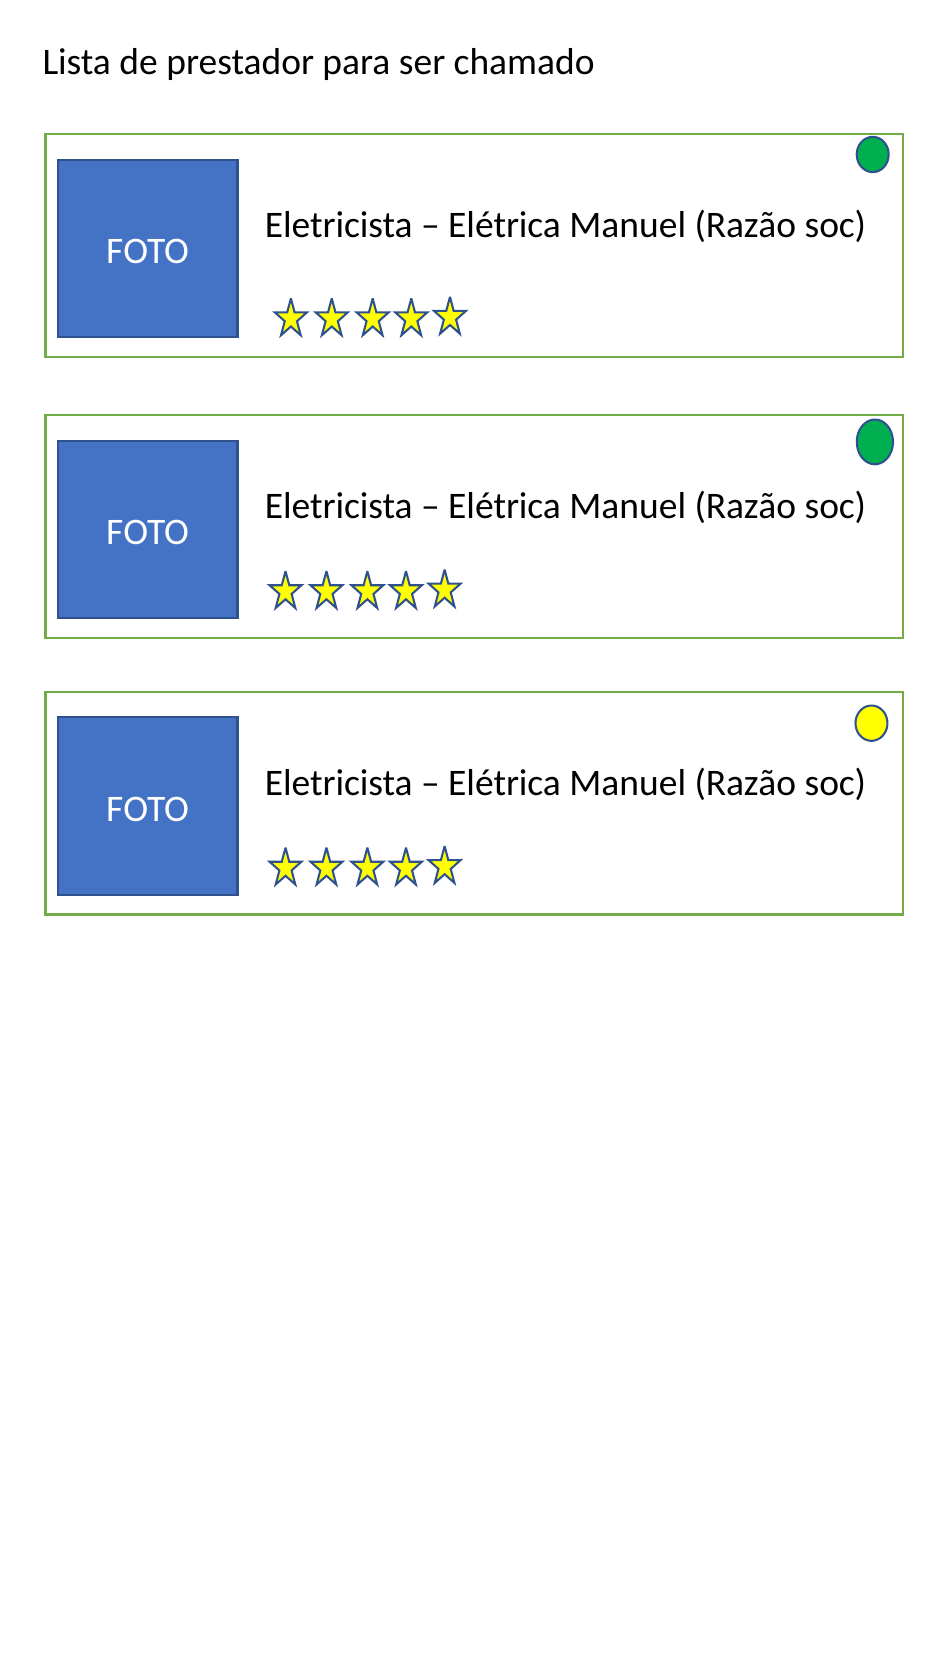

Lista de prestador para ser chamado
FOTO
Eletricista – Elétrica Manuel (Razão soc)
FOTO
Eletricista – Elétrica Manuel (Razão soc)
FOTO
Eletricista – Elétrica Manuel (Razão soc)